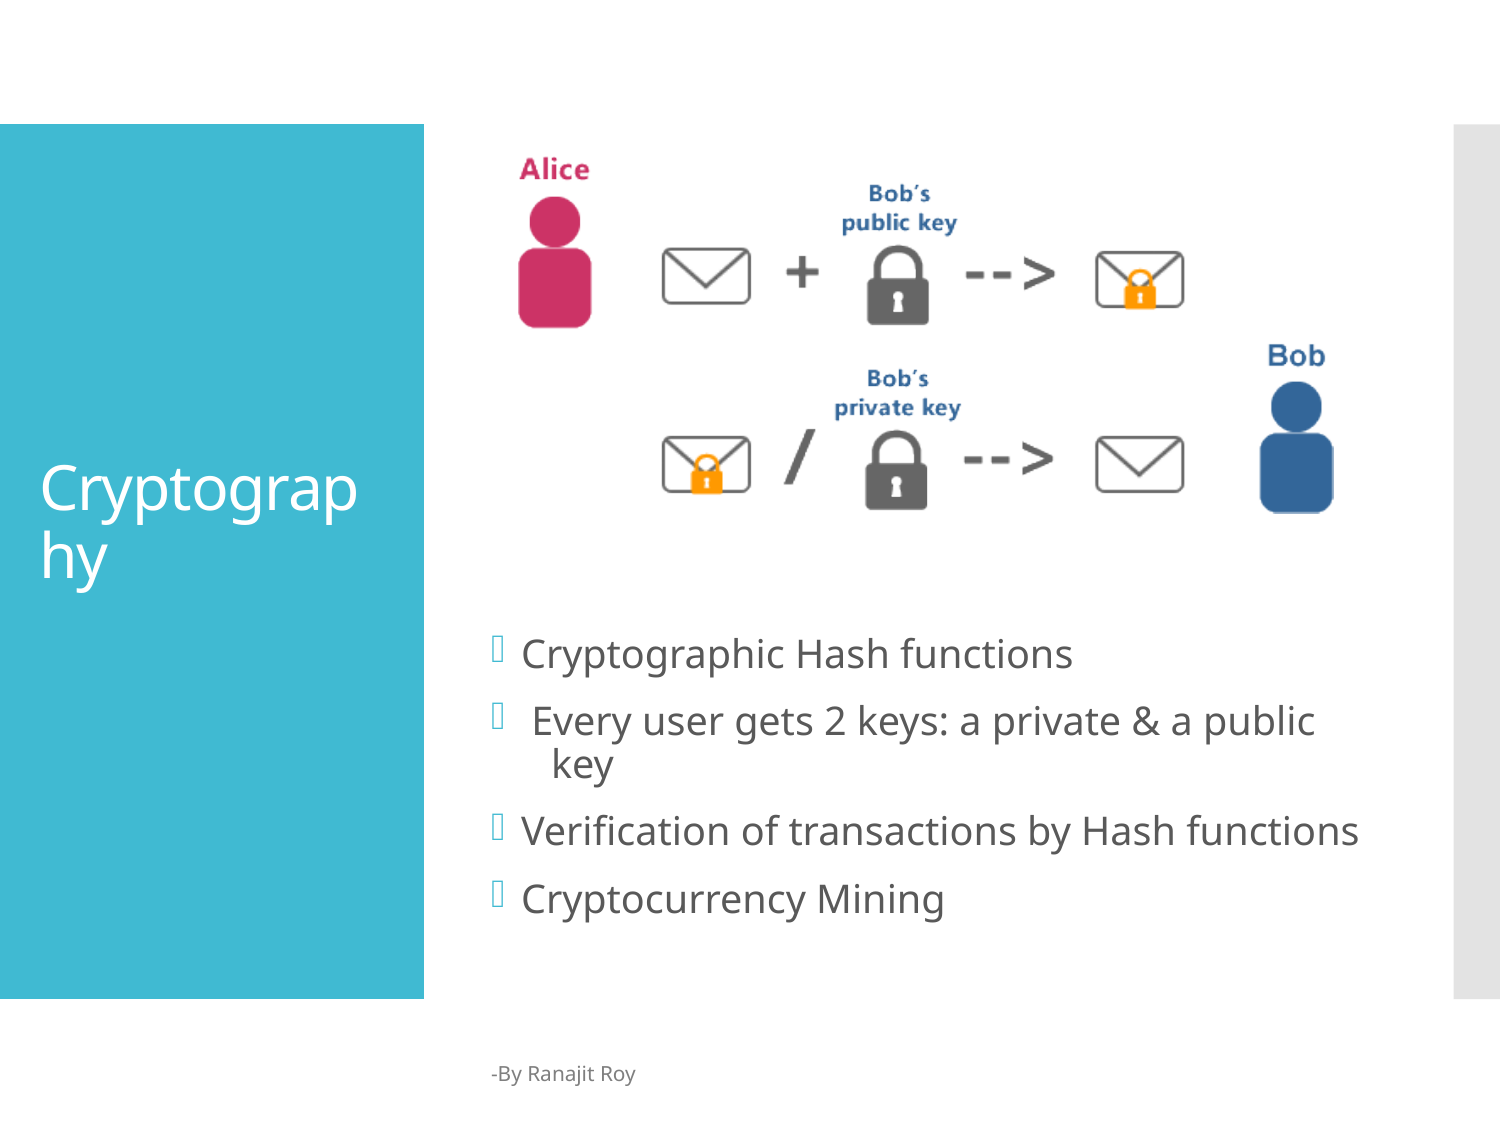

# Cryptography
Cryptographic Hash functions
 Every user gets 2 keys: a private & a public key
Verification of transactions by Hash functions
Cryptocurrency Mining
-By Ranajit Roy